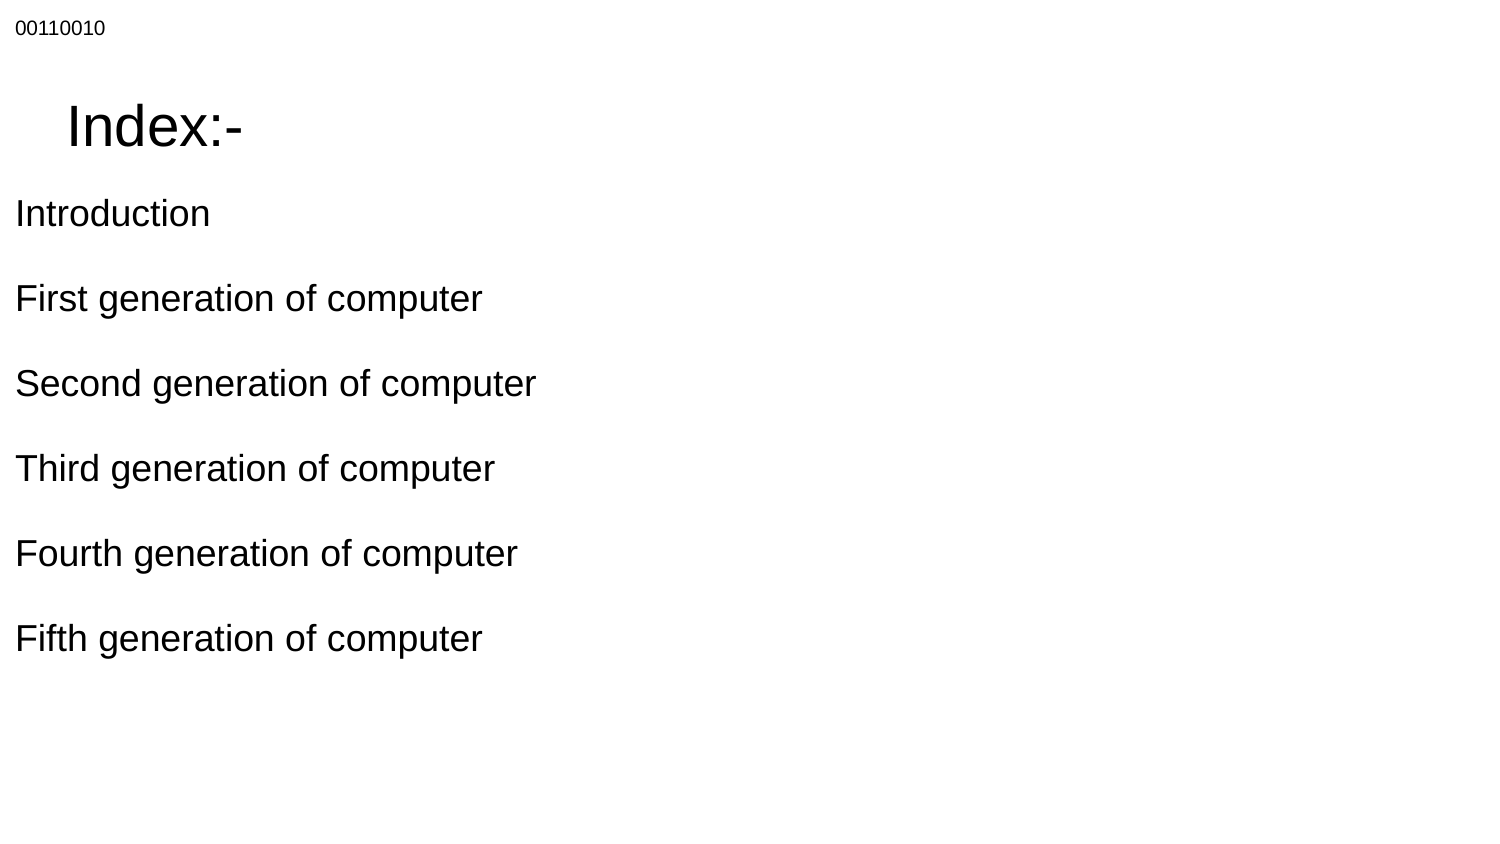

00110010
# Index:-
Introduction
First generation of computer
Second generation of computer
Third generation of computer
Fourth generation of computer
Fifth generation of computer